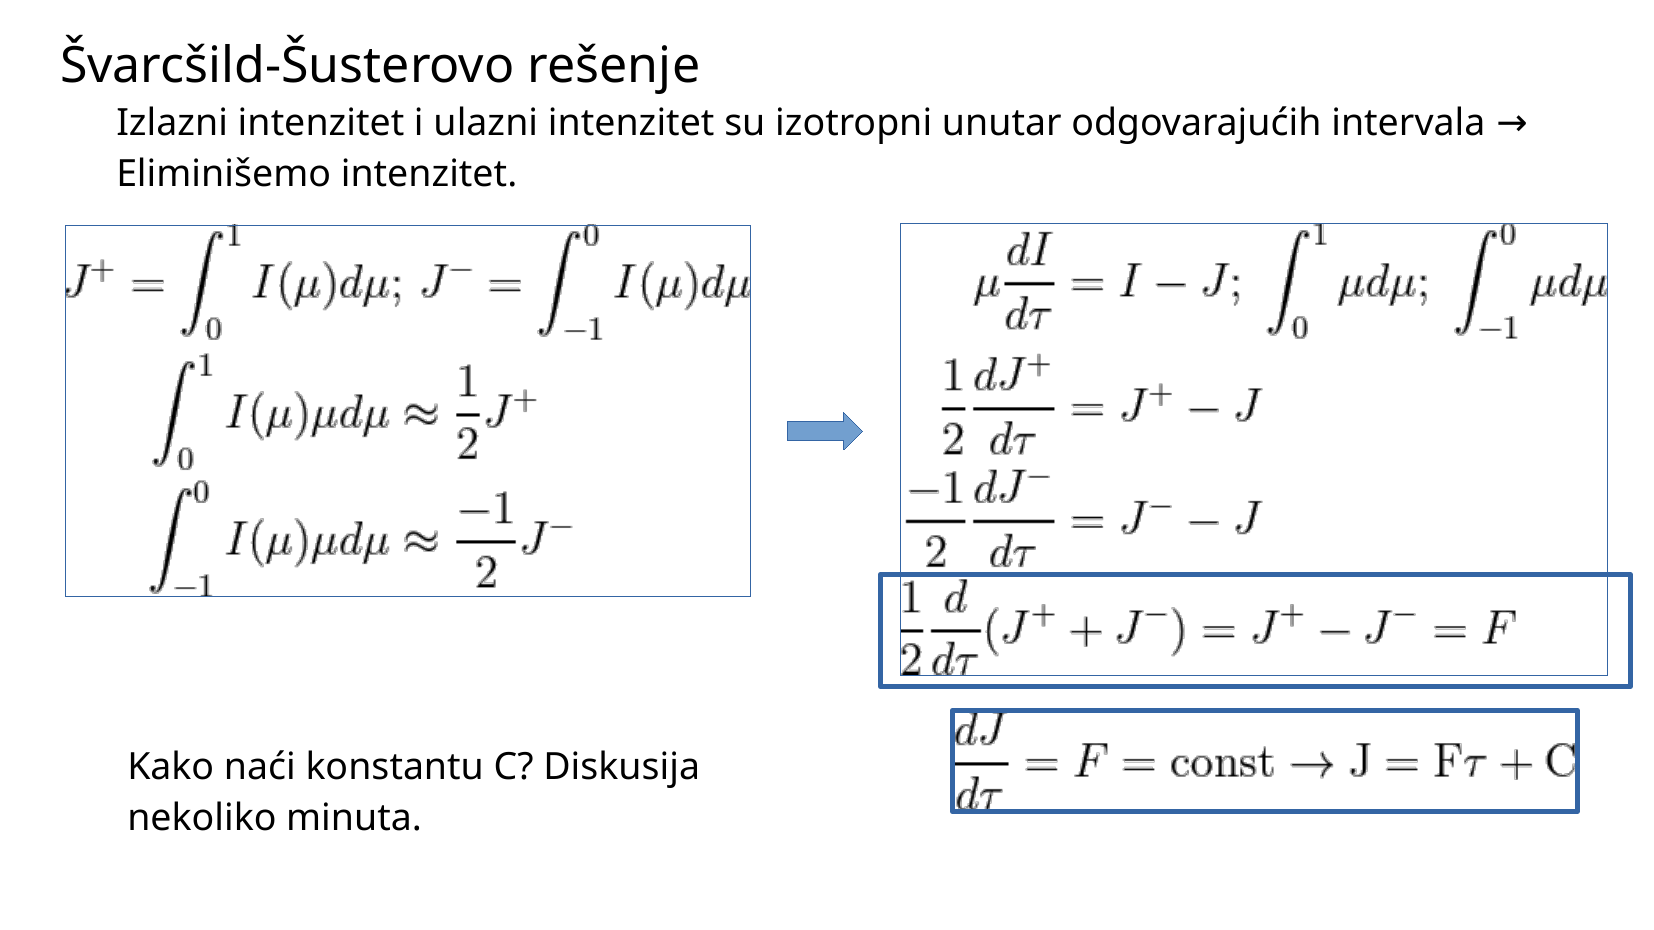

# Švarcšild-Šusterovo rešenje
Izlazni intenzitet i ulazni intenzitet su izotropni unutar odgovarajućih intervala → Eliminišemo intenzitet.
Kako naći konstantu C? Diskusija nekoliko minuta.